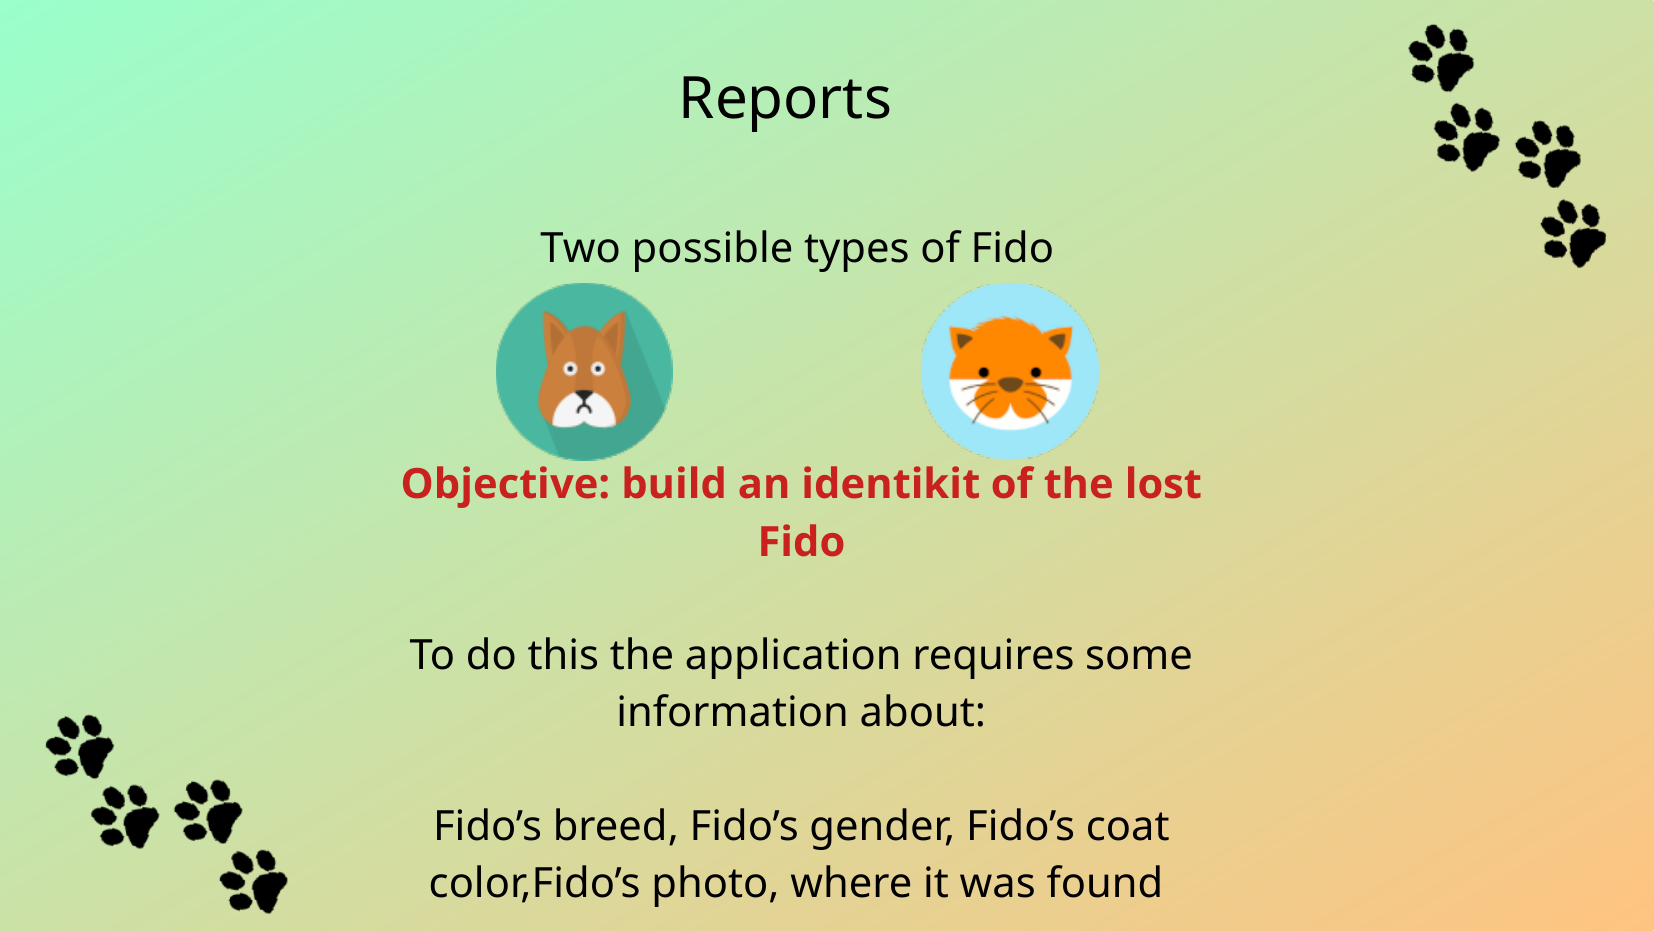

# Reports
Two possible types of Fido
Objective: build an identikit of the lost Fido
To do this the application requires some information about:
Fido’s breed, Fido’s gender, Fido’s coat color,Fido’s photo, where it was found